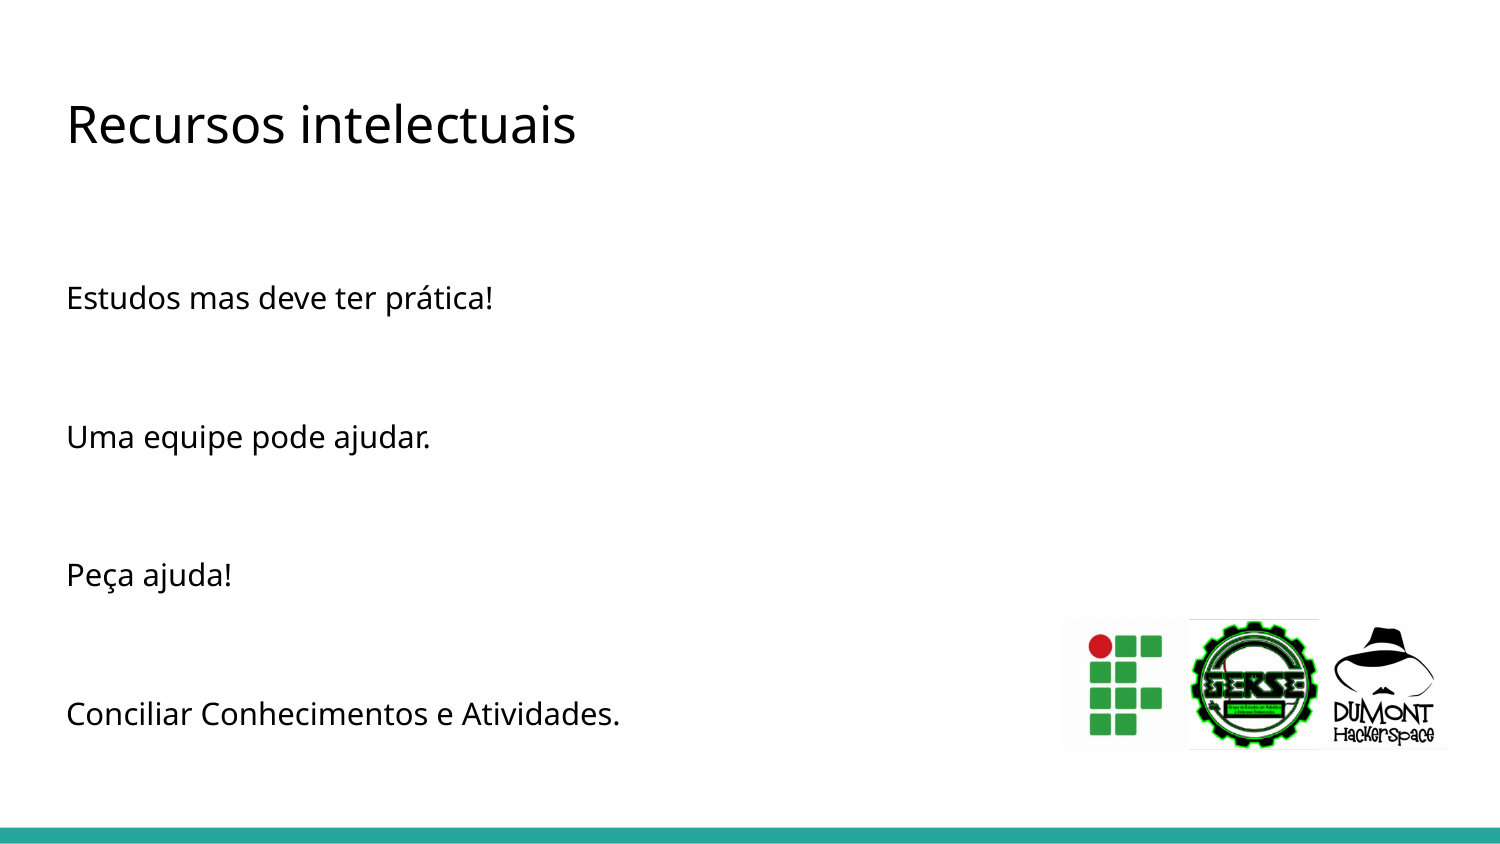

# Recursos intelectuais
Estudos mas deve ter prática!
Uma equipe pode ajudar.
Peça ajuda!
Conciliar Conhecimentos e Atividades.